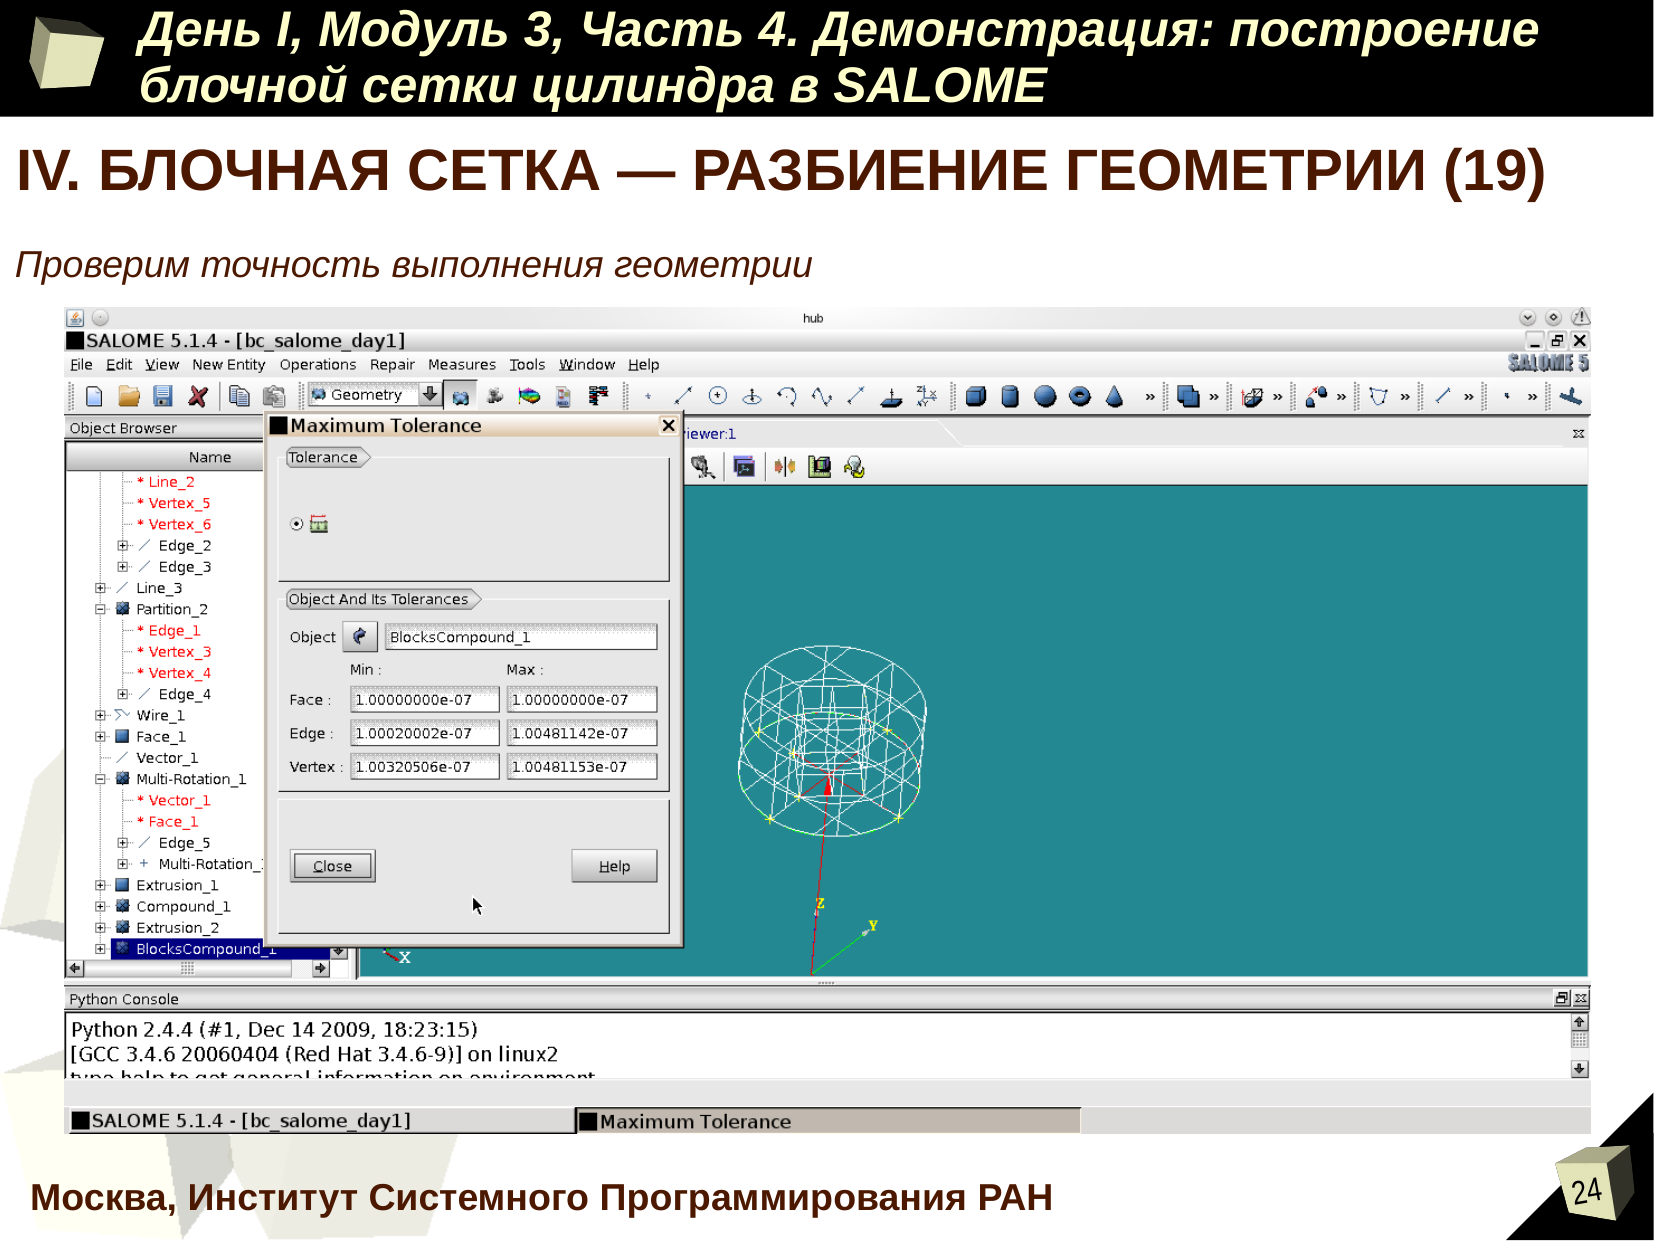

IV. БЛОЧНАЯ СЕТКА — РАЗБИЕНИЕ ГЕОМЕТРИИ (19)
Проверим точность выполнения геометрии